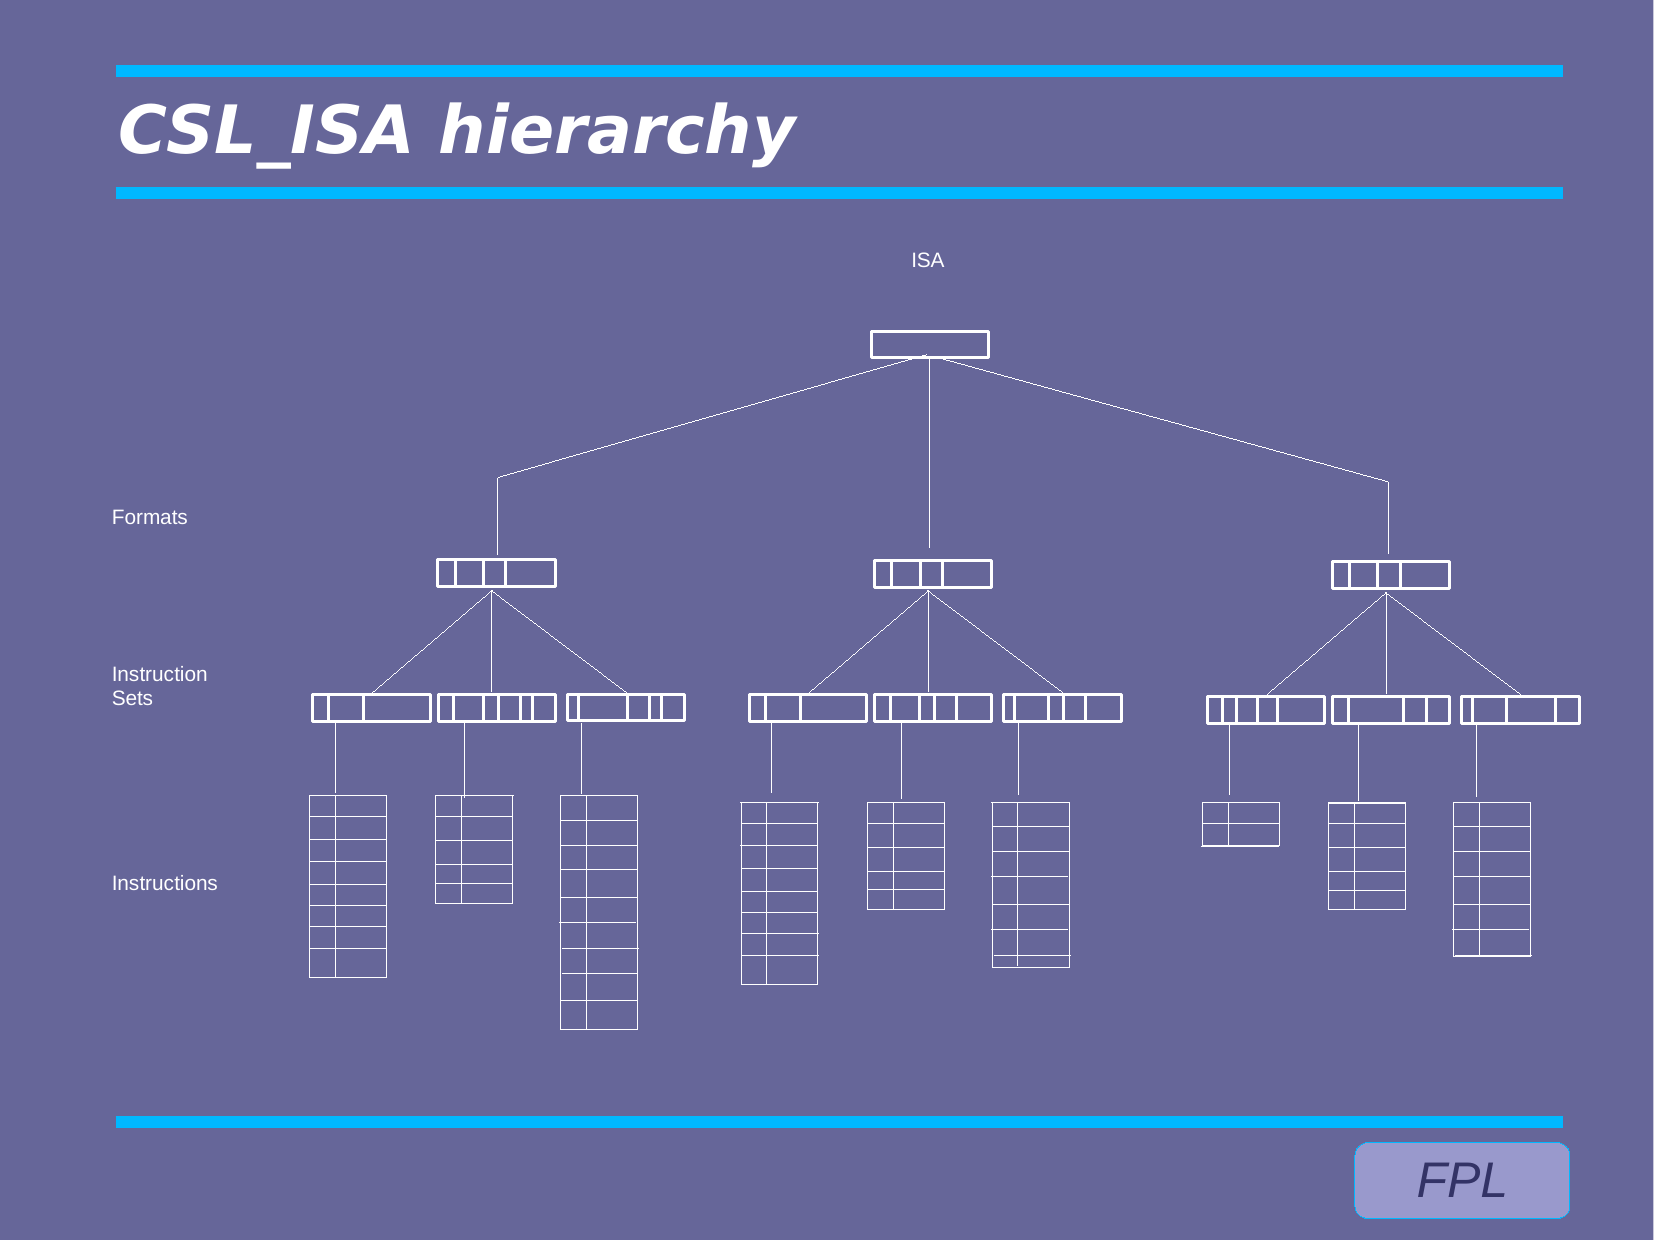

# CSL_ISA hierarchy
ISA
Formats
Instruction
Sets
Instructions